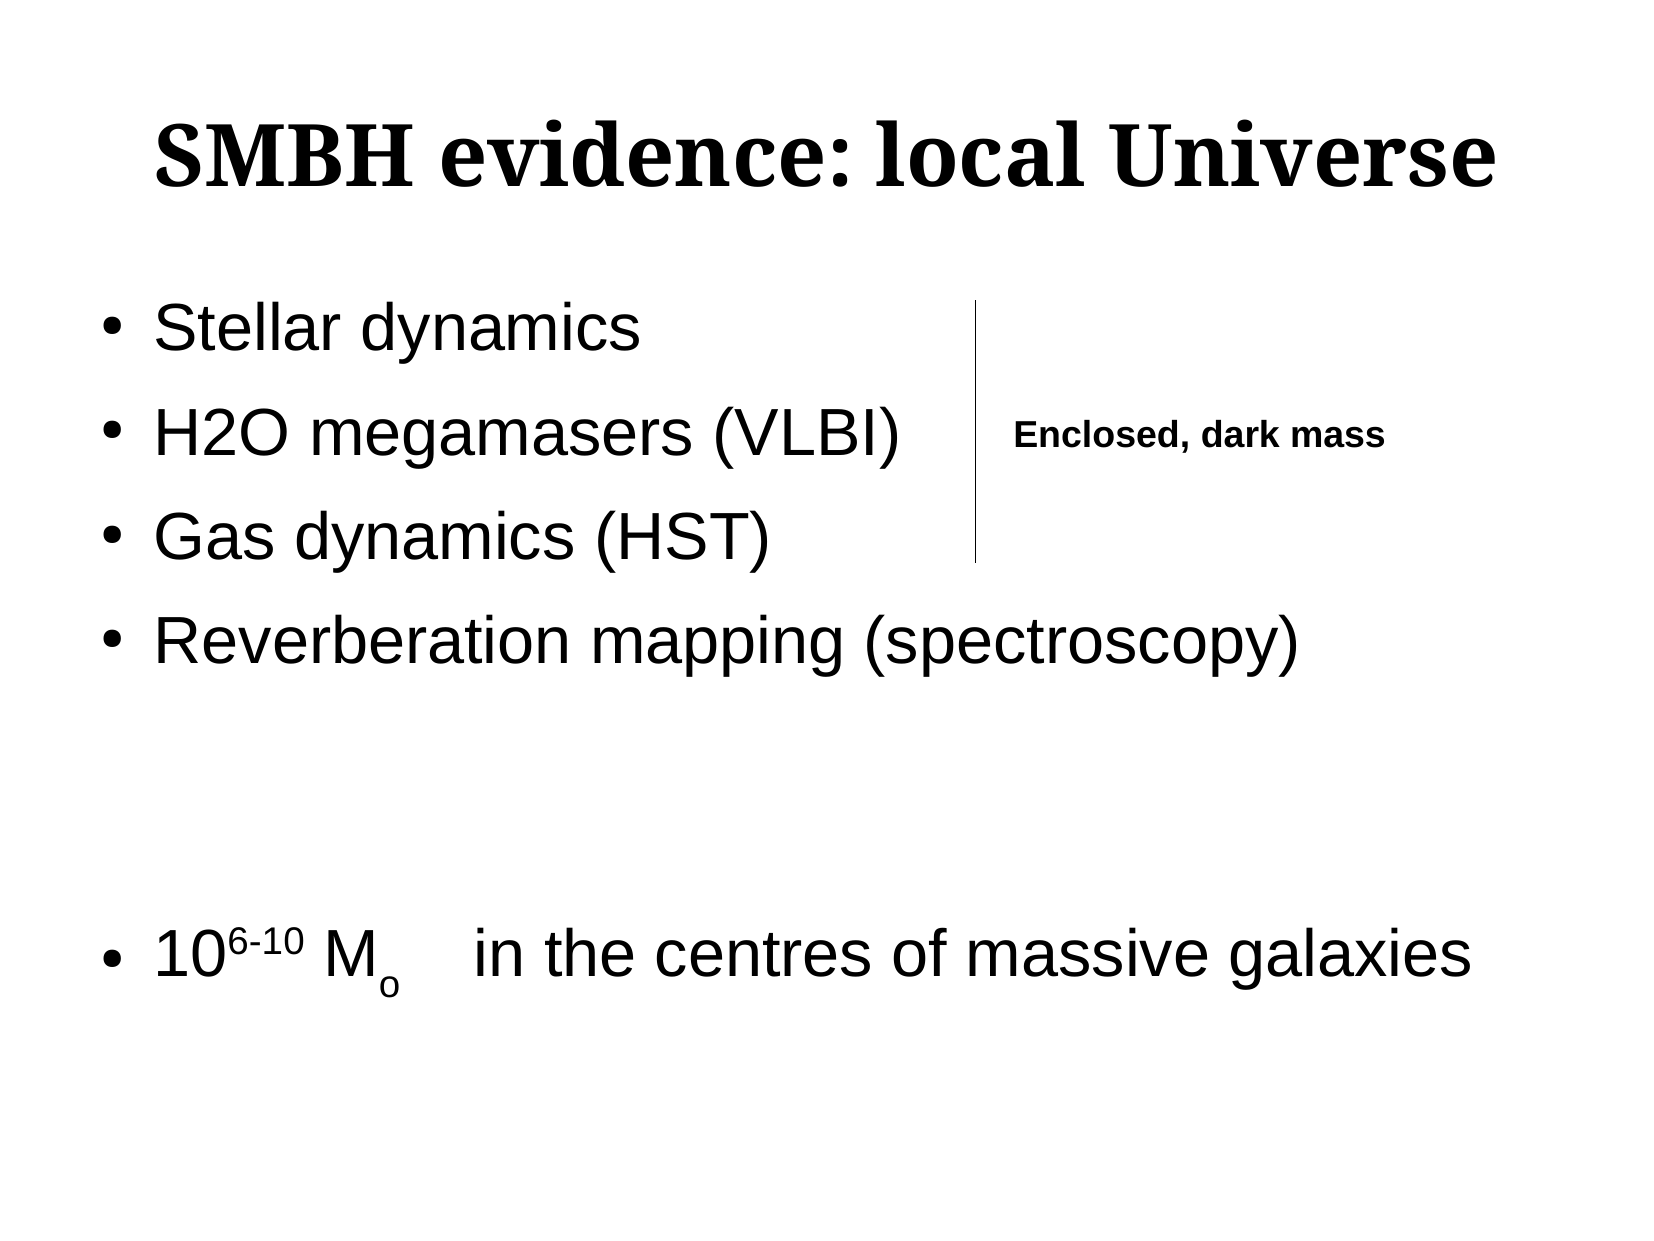

# SMBH evidence: local Universe
Stellar dynamics
H2O megamasers (VLBI)
Gas dynamics (HST)
Reverberation mapping (spectroscopy)
106-10 Mo in the centres of massive galaxies
Enclosed, dark mass